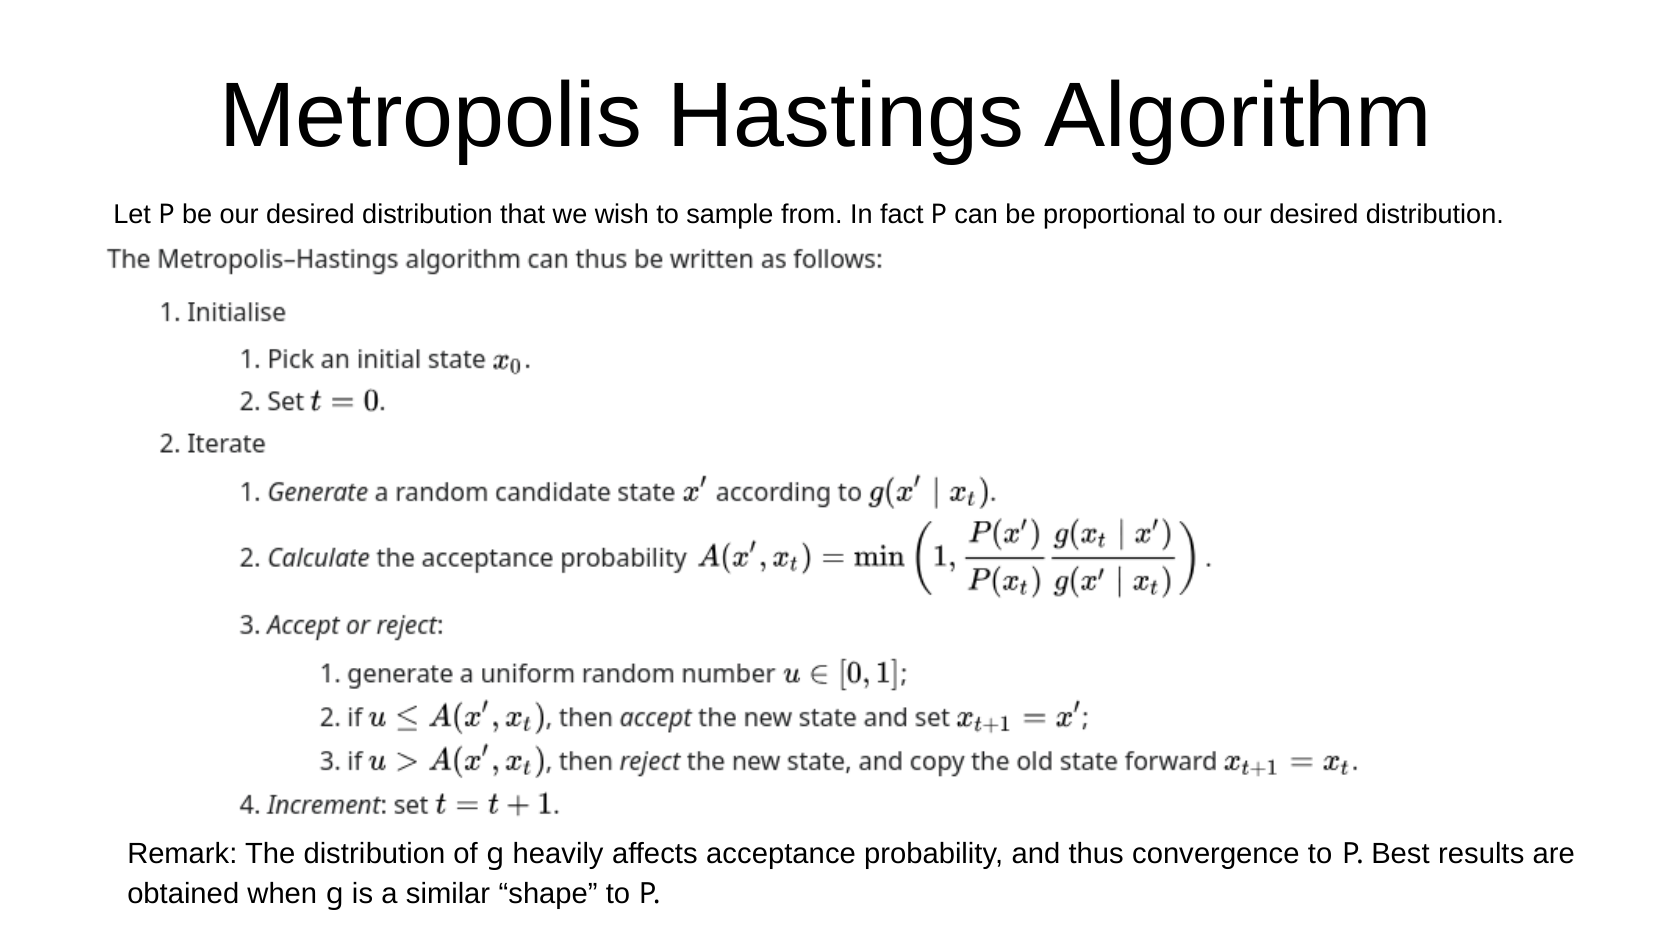

# Metropolis Hastings Algorithm
Let P be our desired distribution that we wish to sample from. In fact P can be proportional to our desired distribution.
Remark: The distribution of g heavily affects acceptance probability, and thus convergence to P. Best results are obtained when g is a similar “shape” to P.